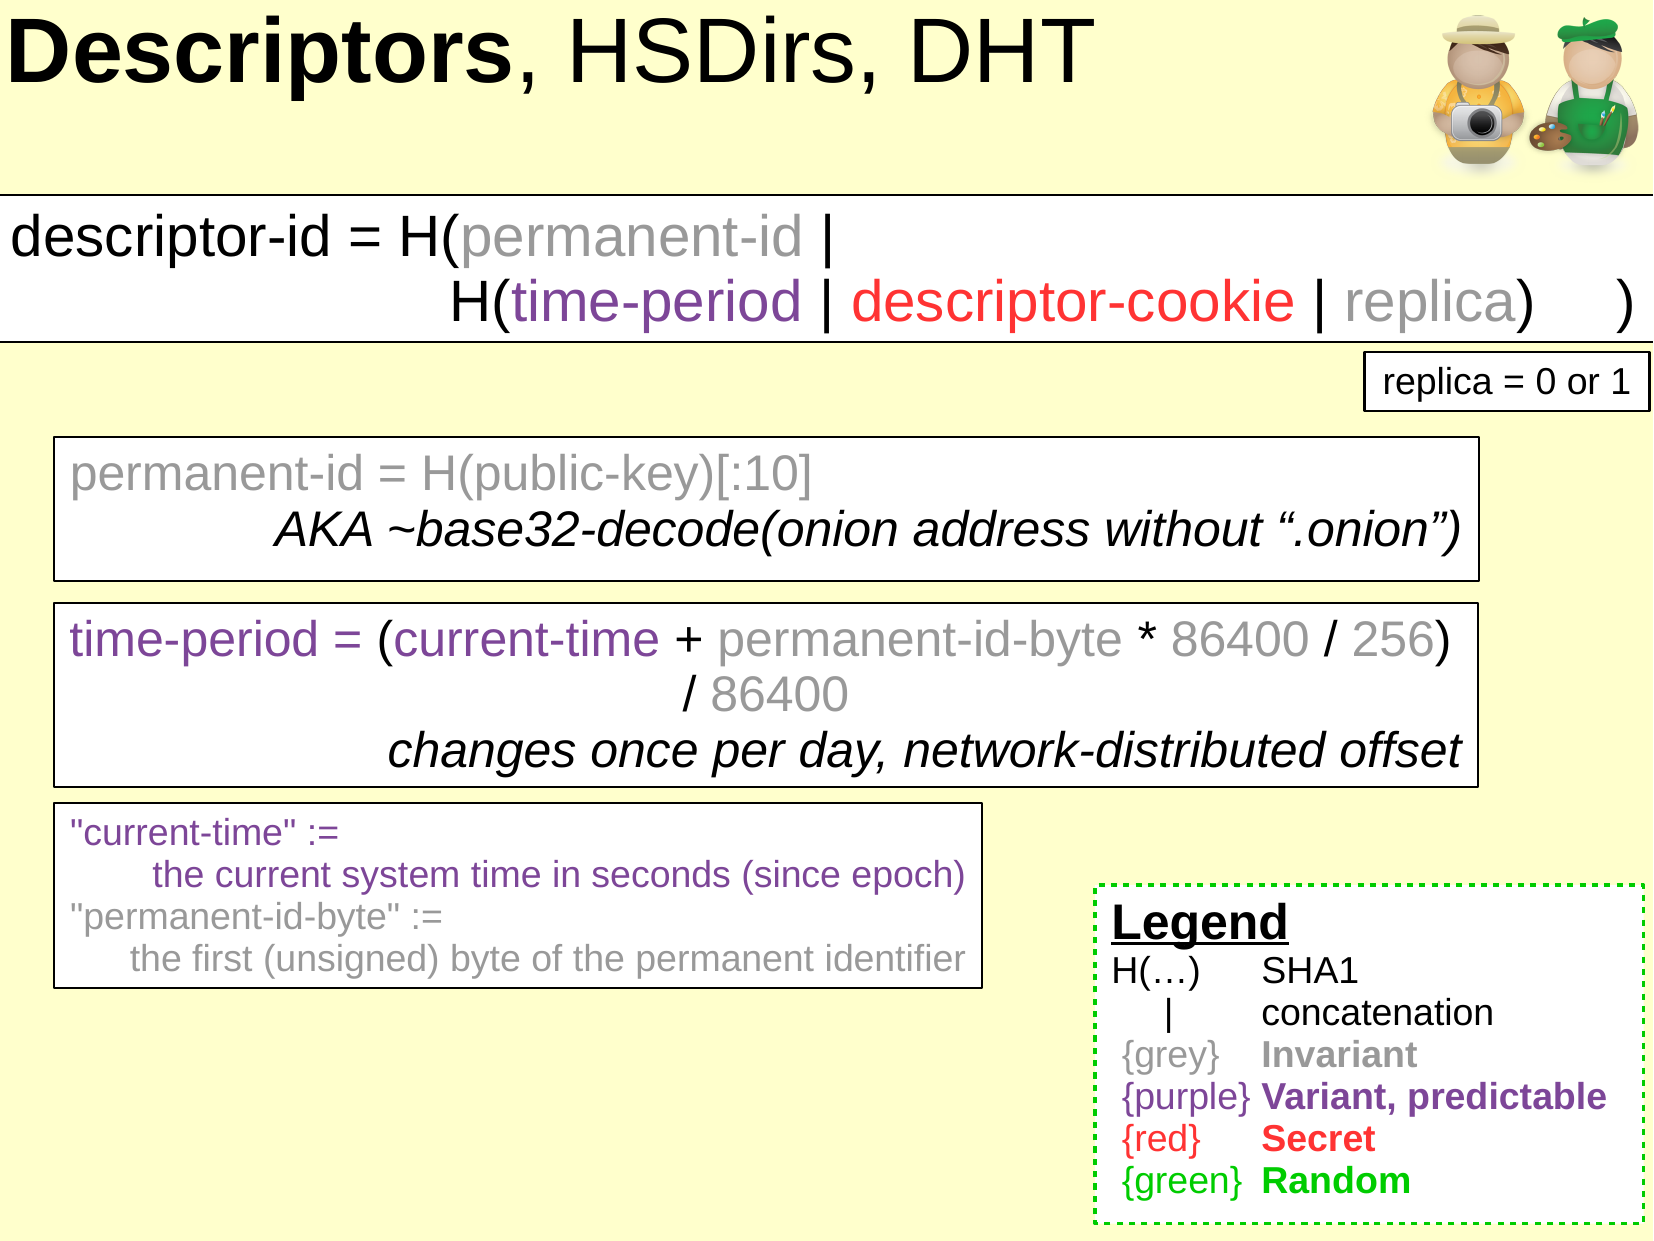

# Descriptors, HSDirs, DHT
descriptor-id = H(permanent-id |
 H(time-period | descriptor-cookie | replica) )
replica = 0 or 1
permanent-id = H(public-key)[:10]
AKA ~base32-decode(onion address without “.onion”)
time-period = (current-time + permanent-id-byte * 86400 / 256)
/ 86400
changes once per day, network-distributed offset
"current-time" :=
the current system time in seconds (since epoch)
"permanent-id-byte" :=
the first (unsigned) byte of the permanent identifier
Legend
H(…)	SHA1
 |		concatenation
 {grey}	Invariant
 {purple}	Variant, predictable
 {red}	Secret
 {green}	Random